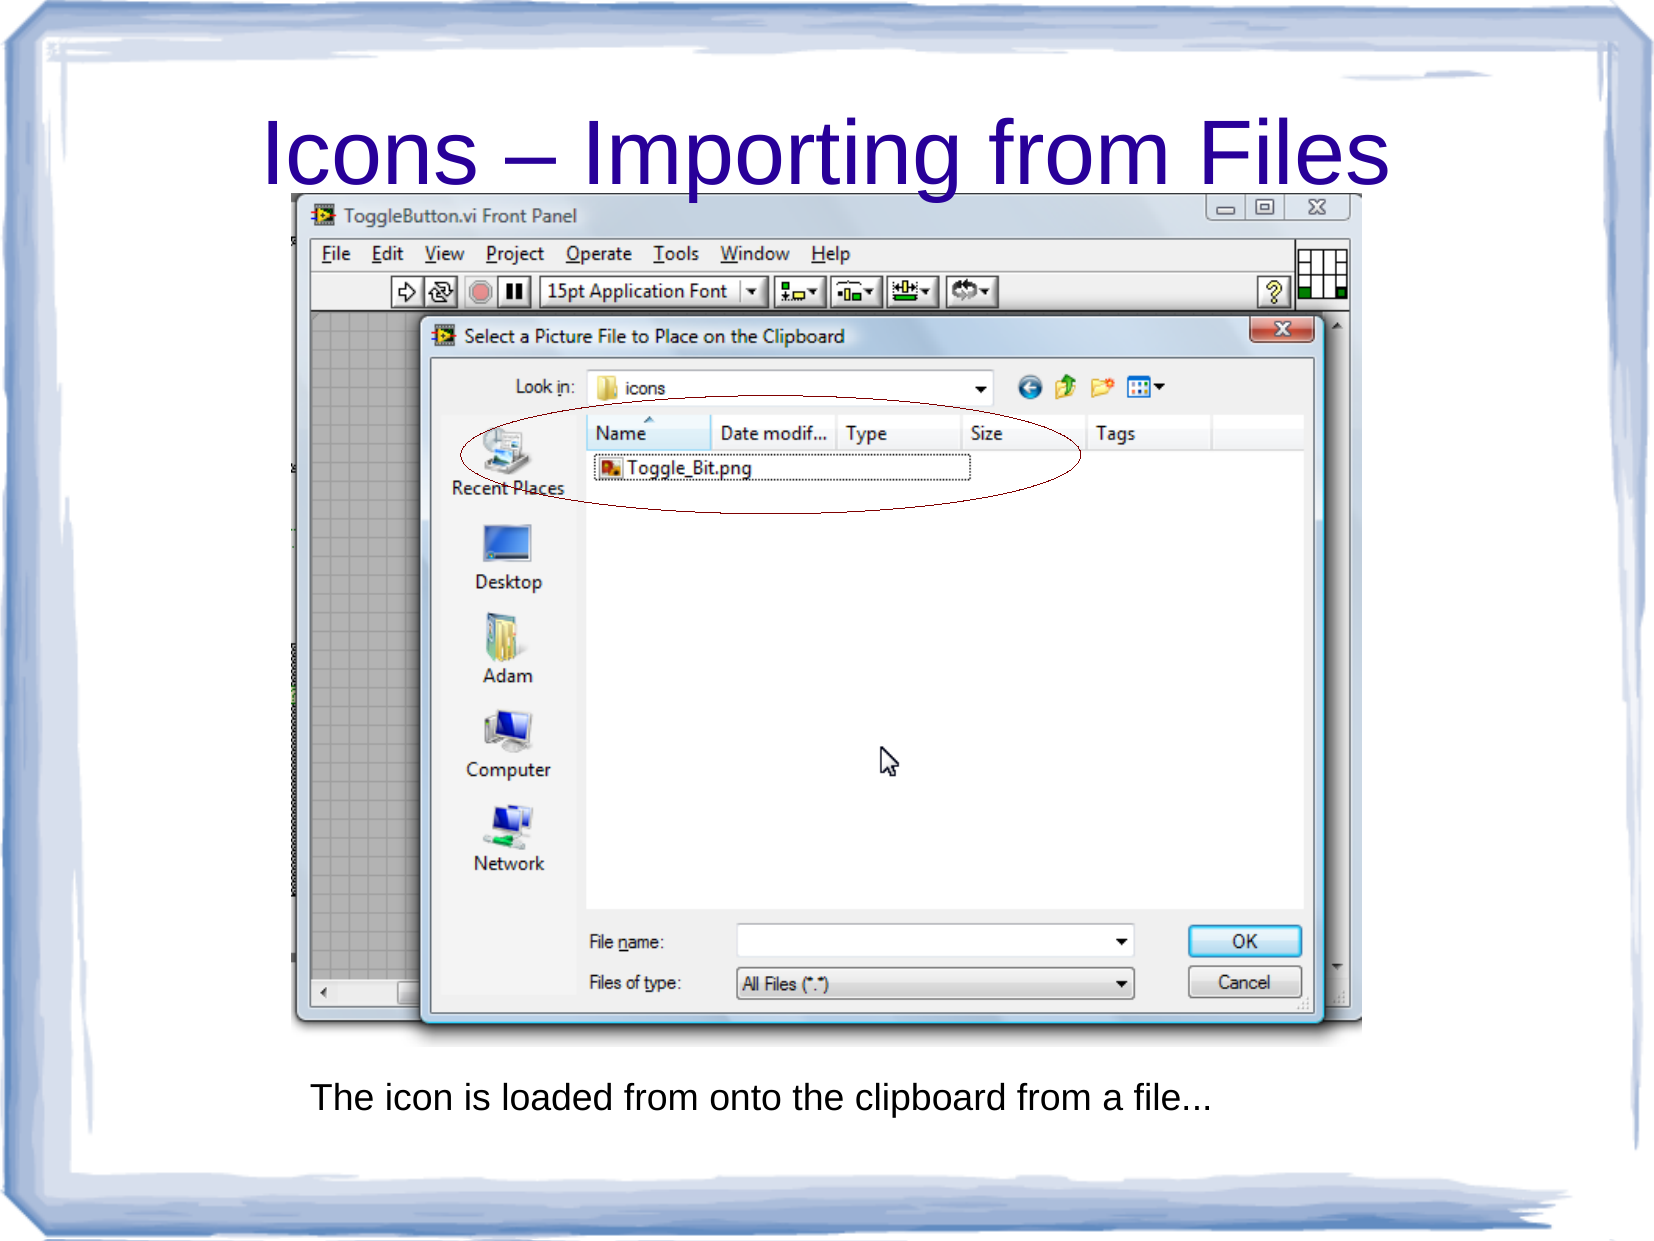

# Icons – Importing from Files
The icon is loaded from onto the clipboard from a file...